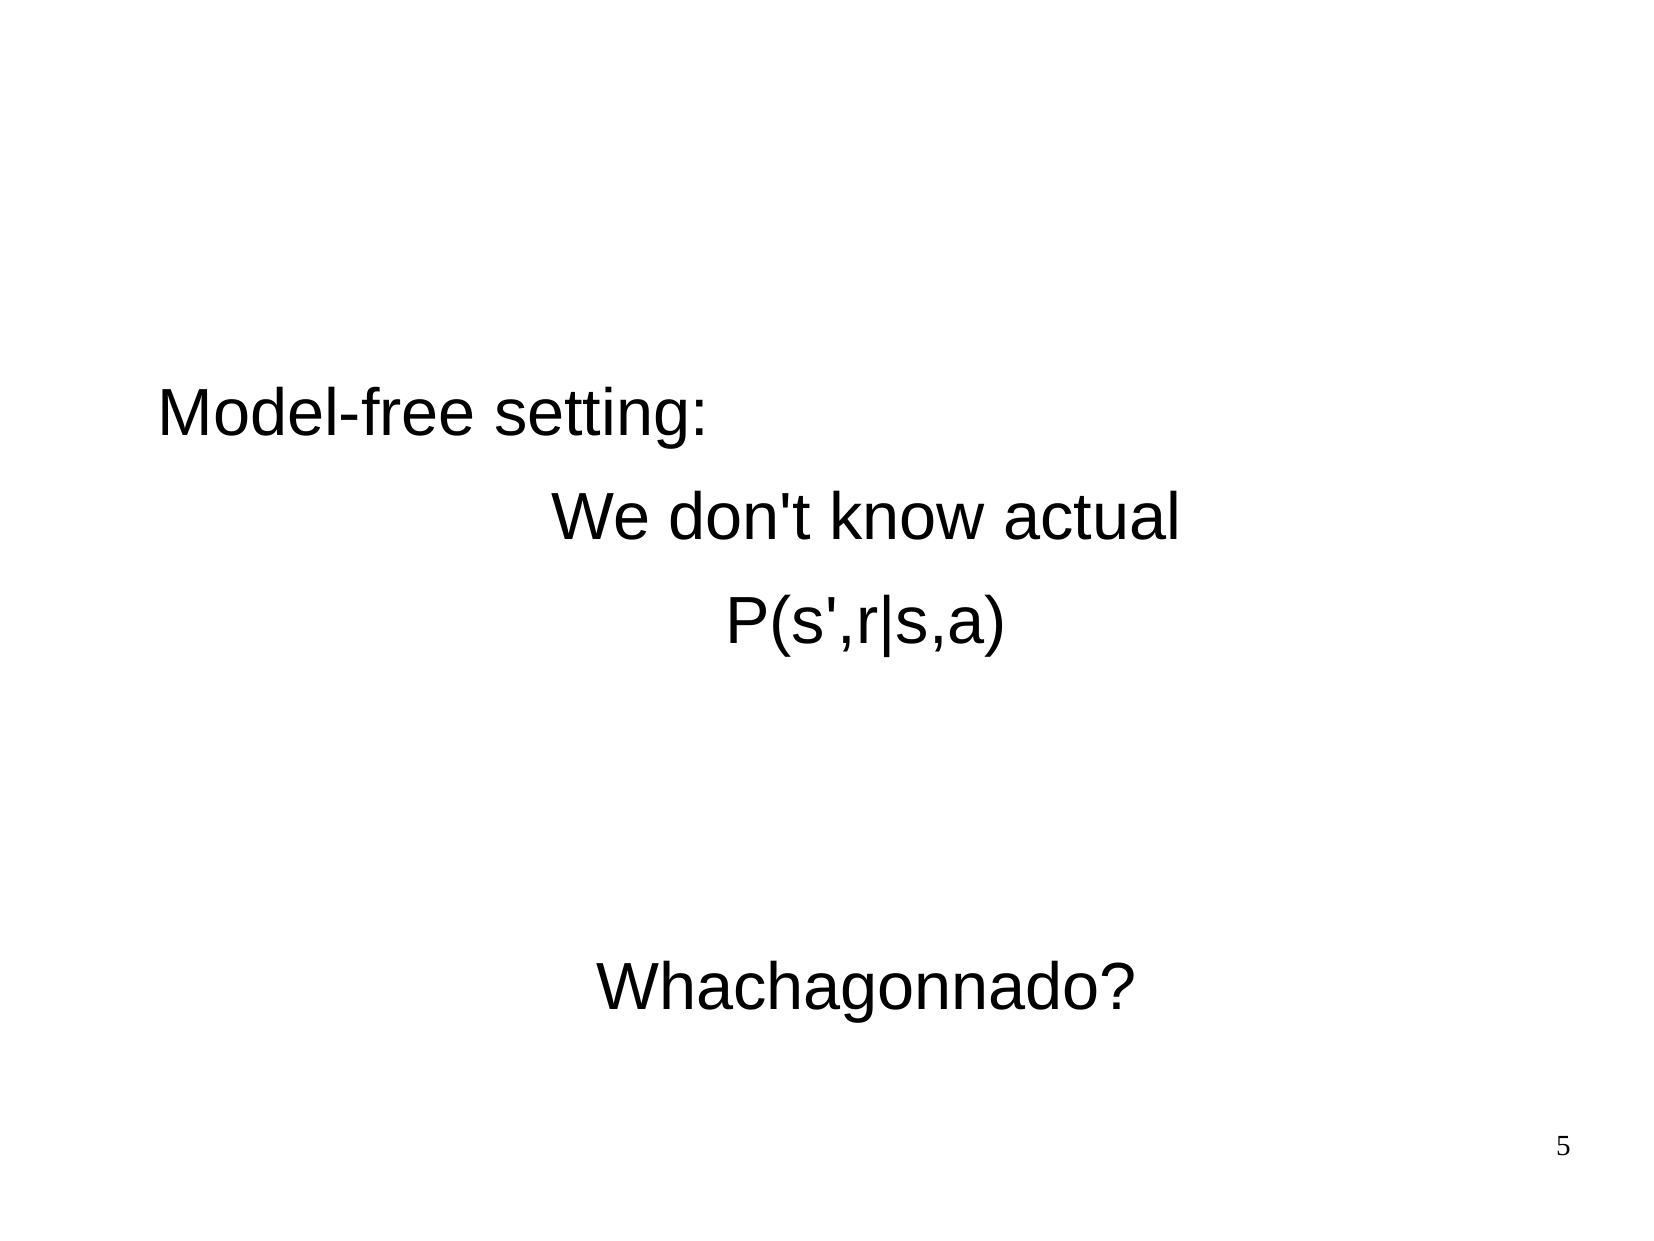

#
Model-free setting:
We don't know actual
P(s',r|s,a)
Whachagonnado?
5